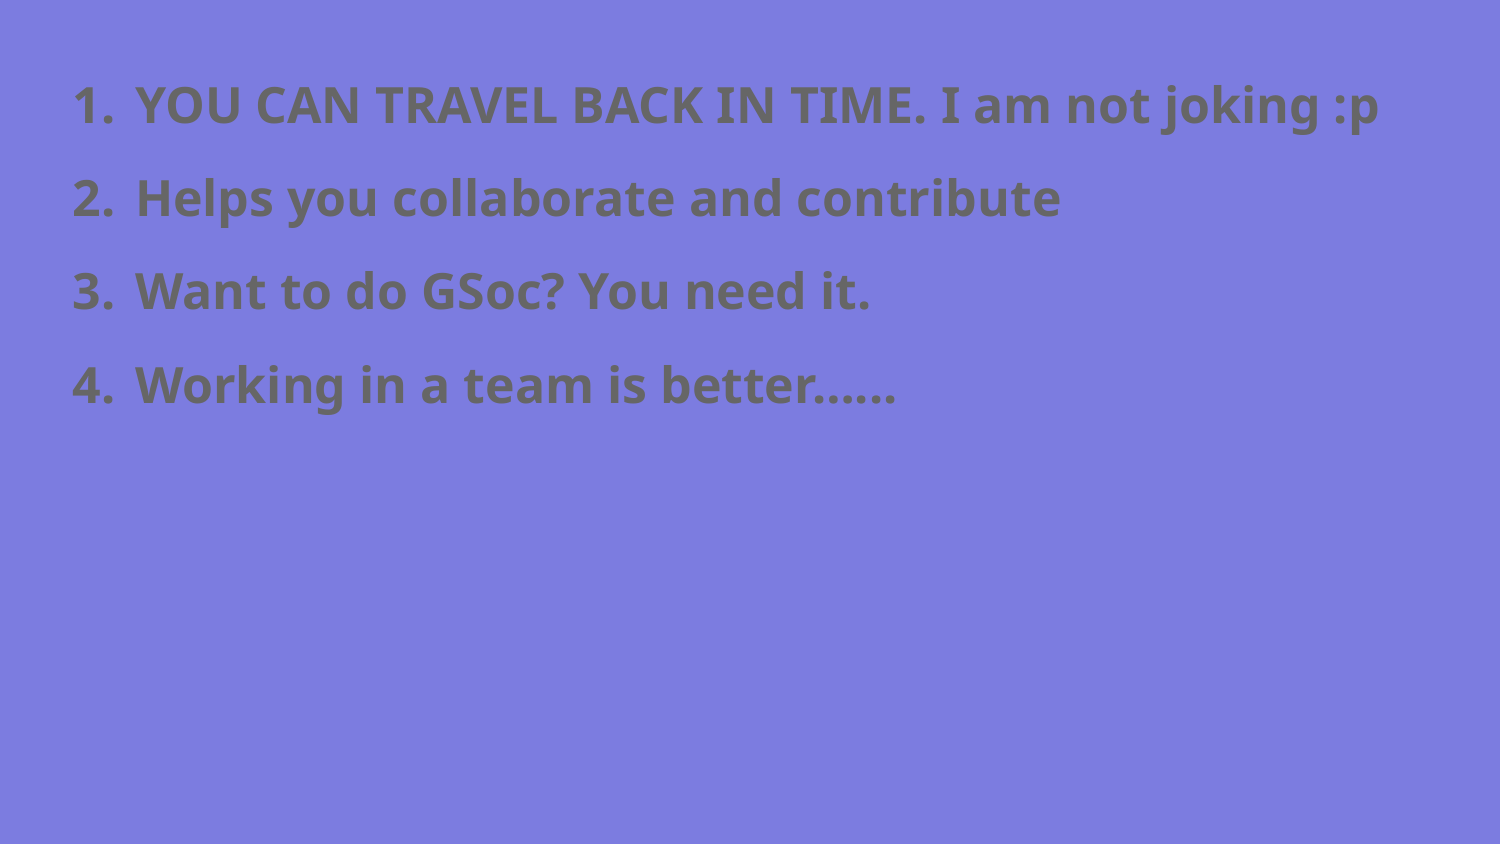

# YOU CAN TRAVEL BACK IN TIME. I am not joking :p
Helps you collaborate and contribute
Want to do GSoc? You need it.
Working in a team is better…...